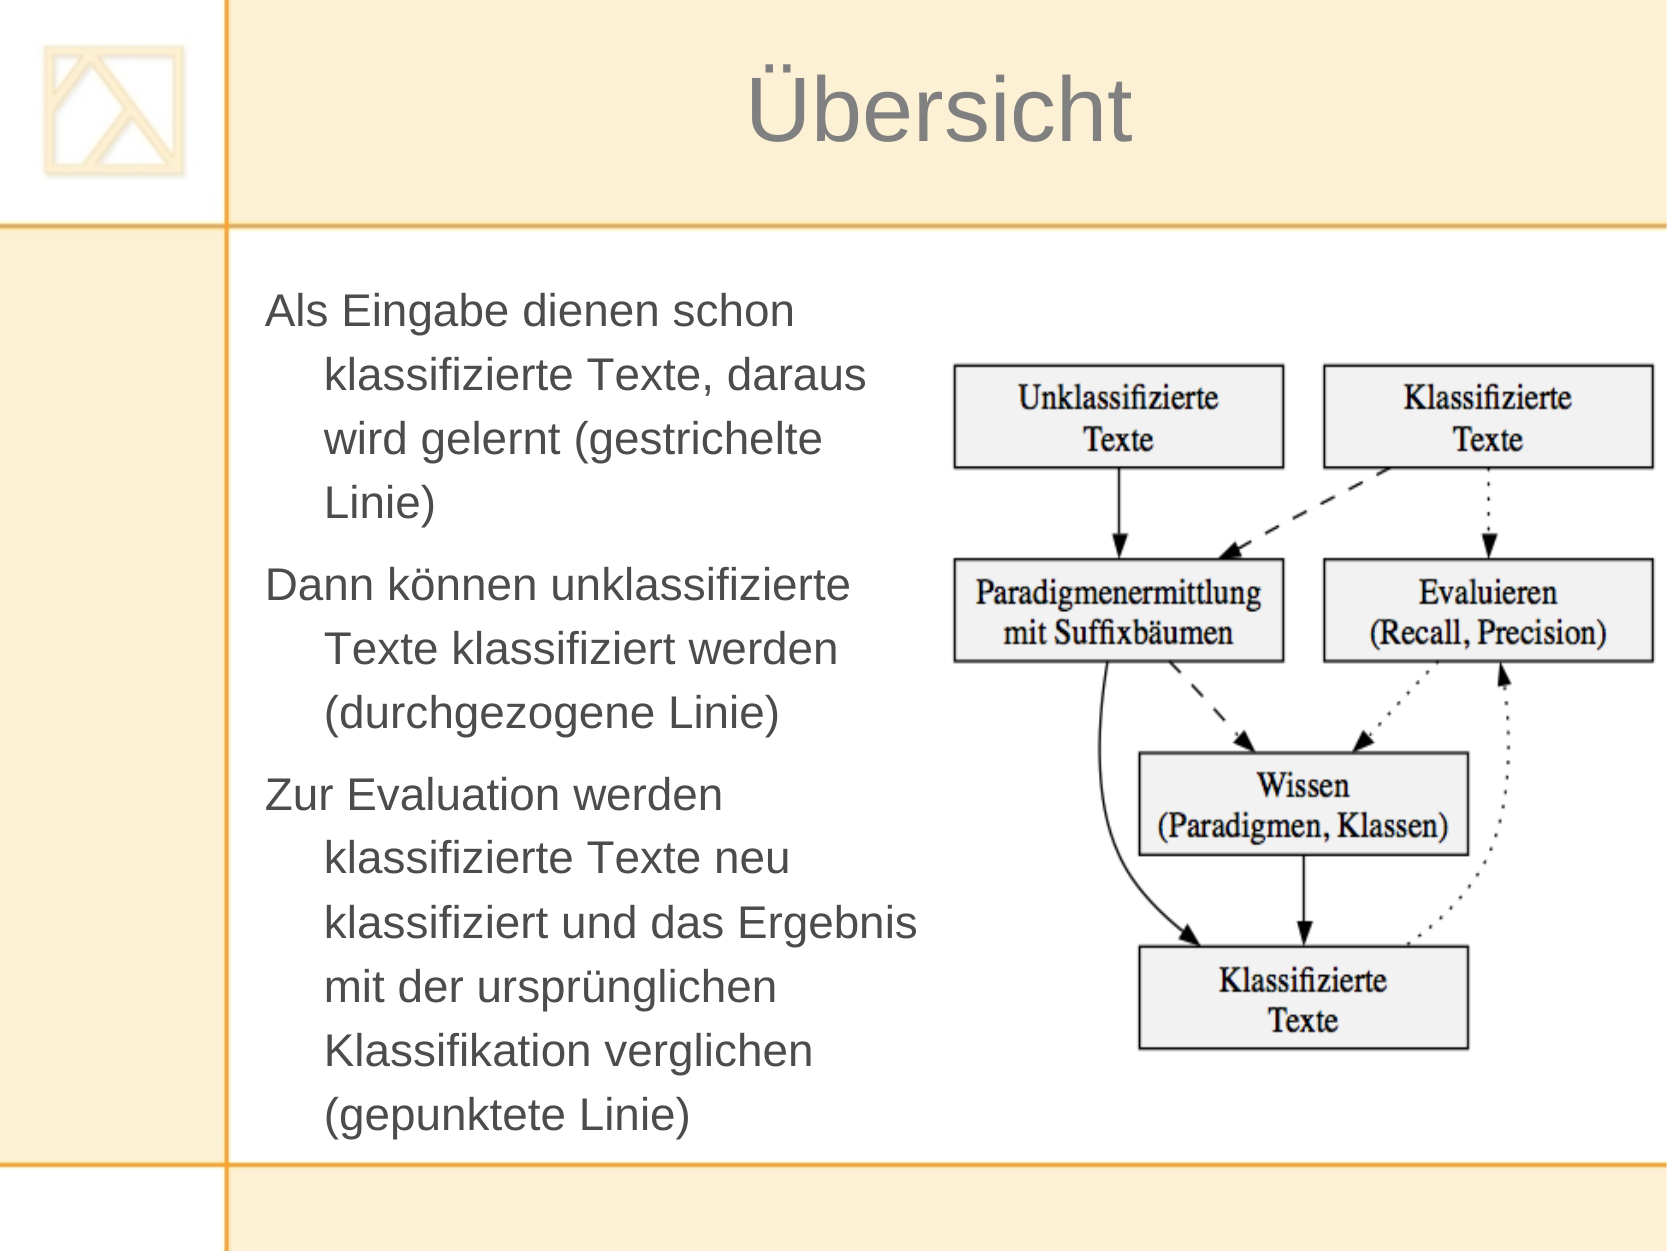

# Übersicht
Als Eingabe dienen schon klassifizierte Texte, daraus wird gelernt (gestrichelte Linie)
Dann können unklassifizierte Texte klassifiziert werden (durchgezogene Linie)
Zur Evaluation werden klassifizierte Texte neu klassifiziert und das Ergebnis mit der ursprünglichen Klassifikation verglichen (gepunktete Linie)